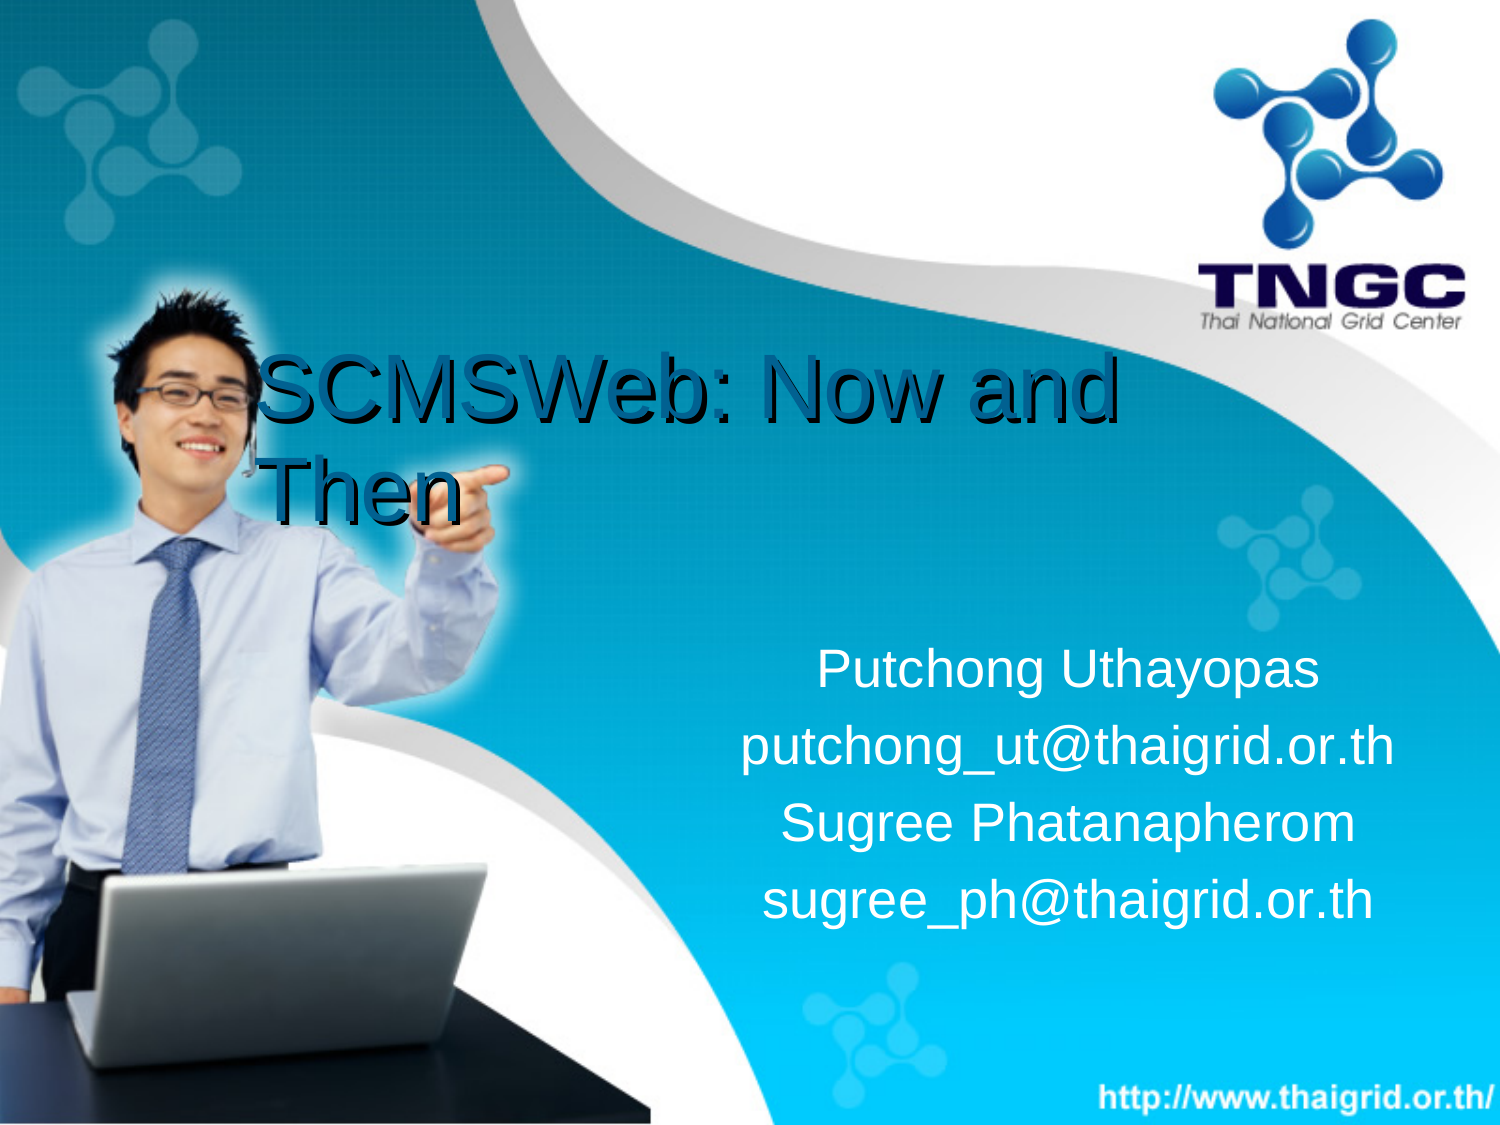

# SCMSWeb: Now and Then
Putchong Uthayopas
putchong_ut@thaigrid.or.th
Sugree Phatanapherom
sugree_ph@thaigrid.or.th